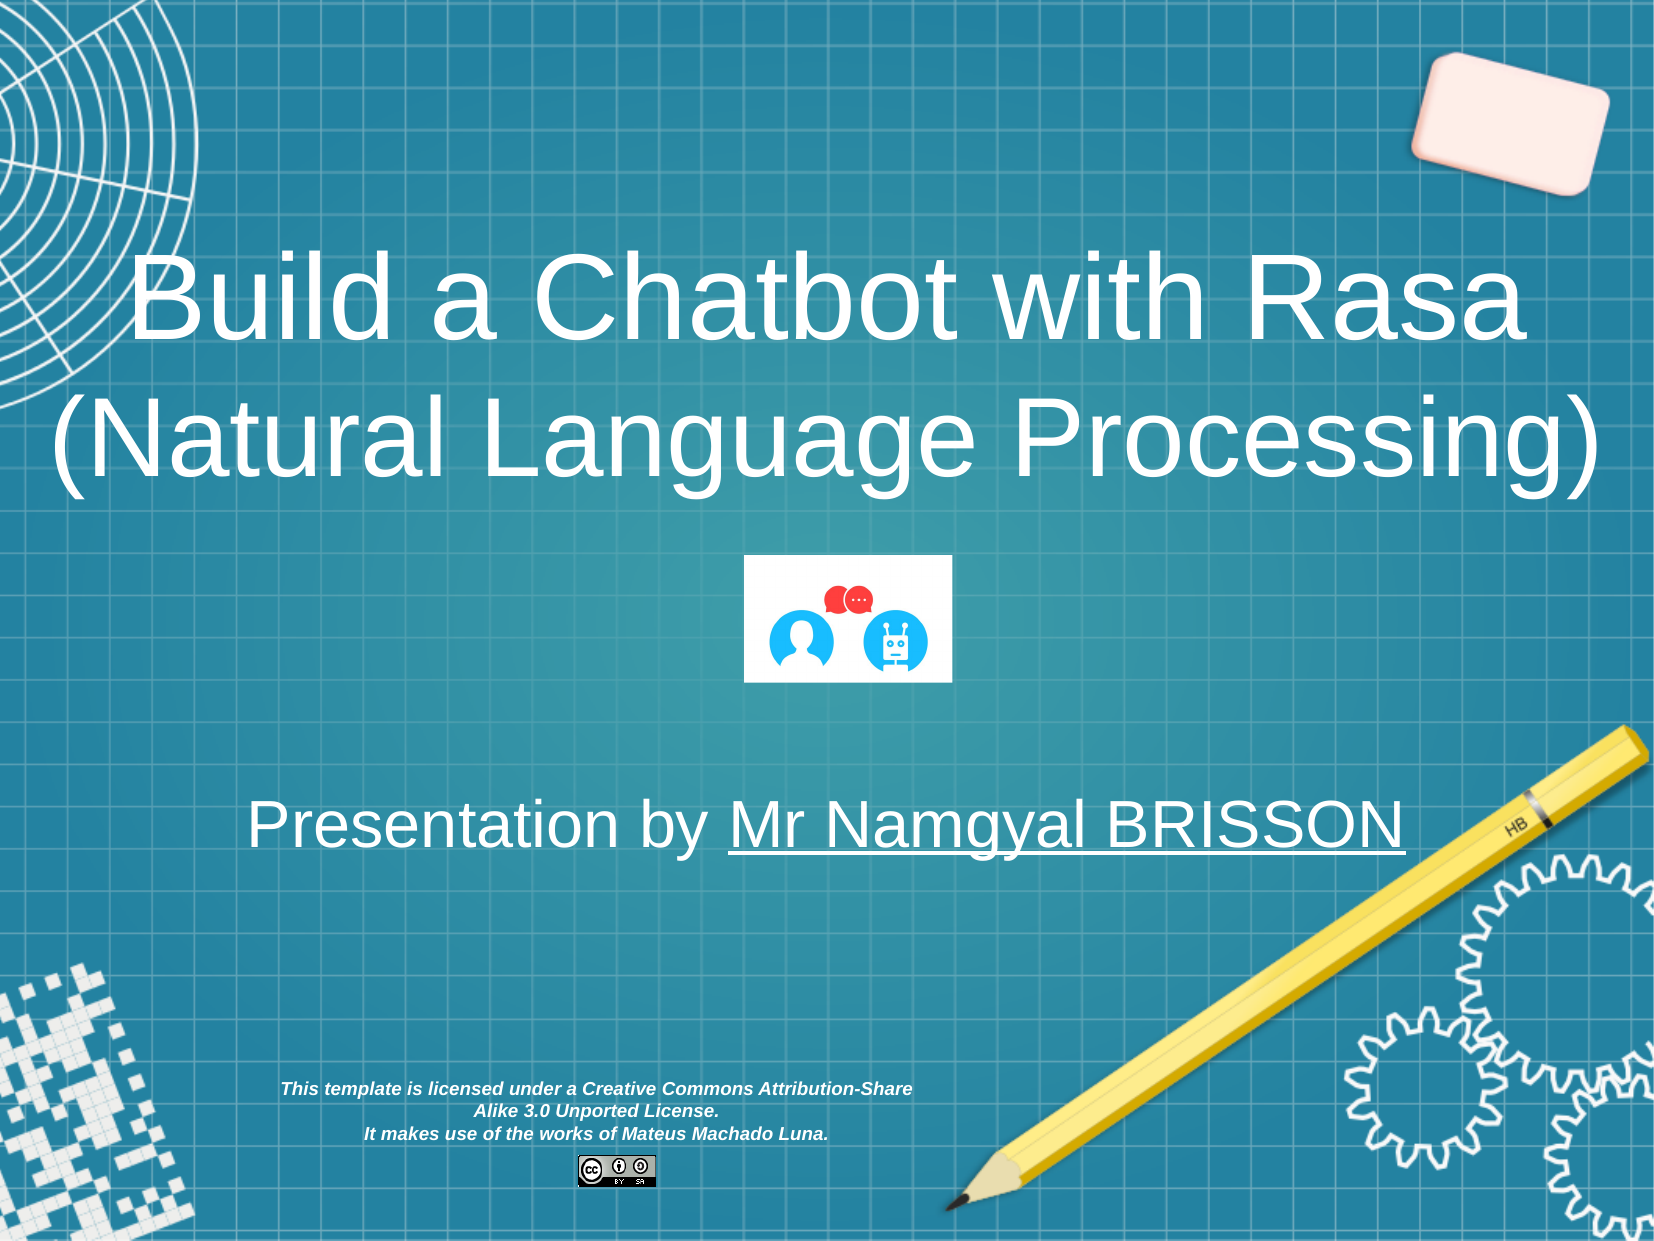

# Build a Chatbot with Rasa (Natural Language Processing)
Presentation by Mr Namgyal BRISSON
This template is licensed under a Creative Commons Attribution-Share Alike 3.0 Unported License.
It makes use of the works of Mateus Machado Luna.